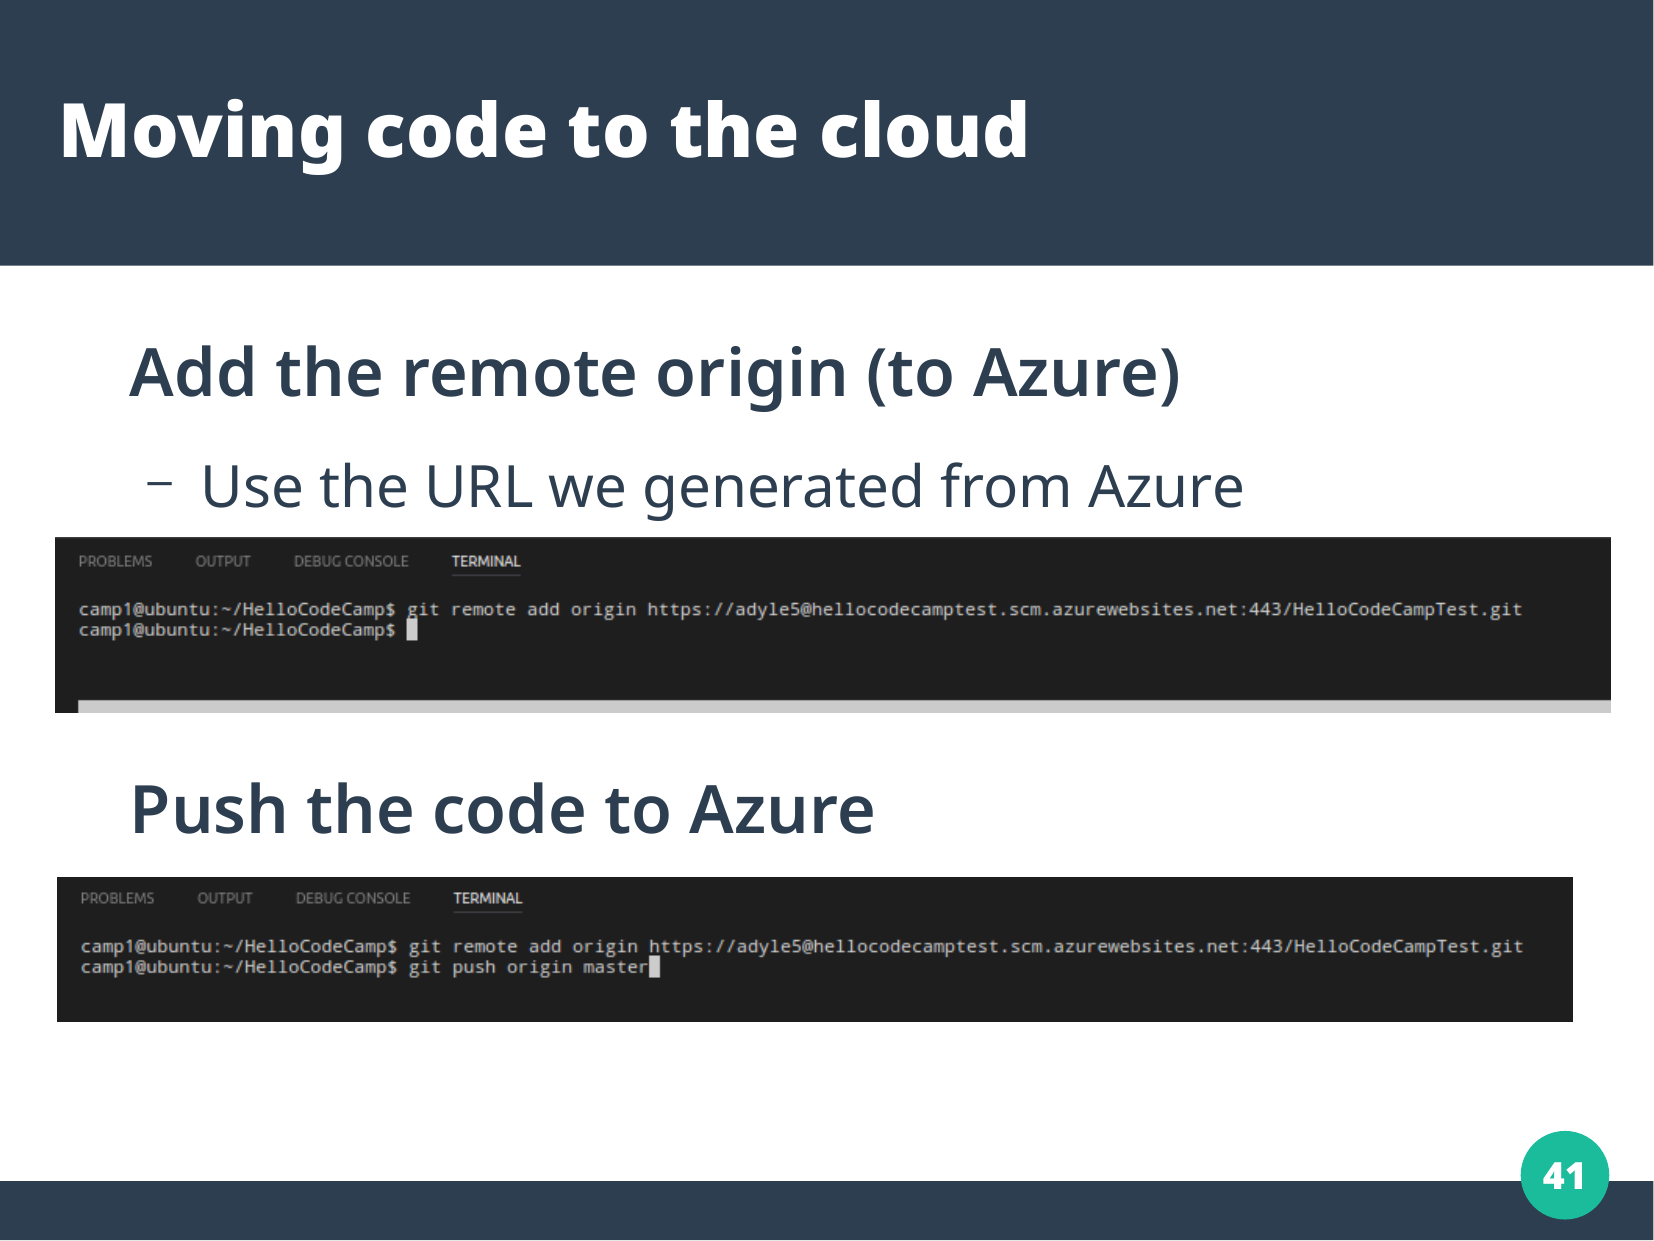

# Moving code to the cloud
Add the remote origin (to Azure)
Use the URL we generated from Azure
Push the code to Azure
41